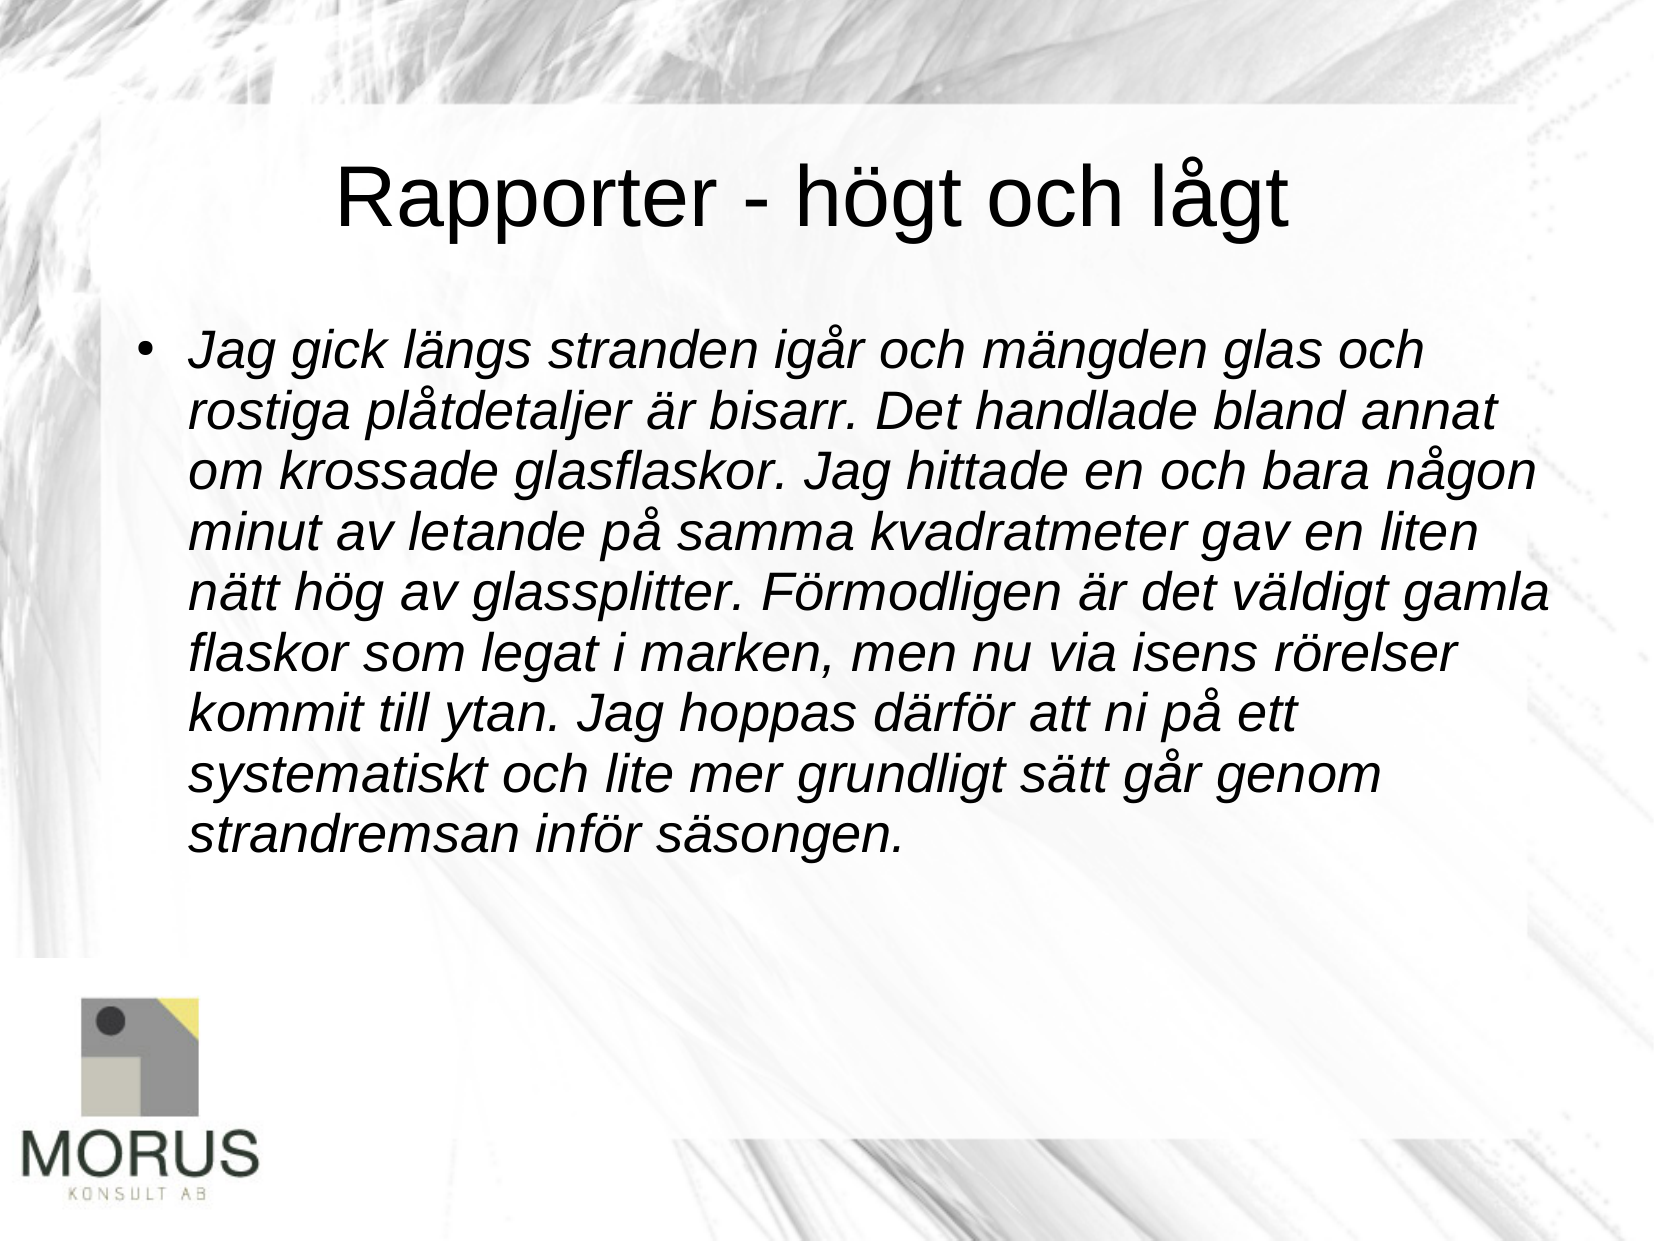

# Rapporter - högt och lågt
Jag gick längs stranden igår och mängden glas och rostiga plåtdetaljer är bisarr. Det handlade bland annat om krossade glasflaskor. Jag hittade en och bara någon minut av letande på samma kvadratmeter gav en liten nätt hög av glassplitter. Förmodligen är det väldigt gamla flaskor som legat i marken, men nu via isens rörelser kommit till ytan. Jag hoppas därför att ni på ett systematiskt och lite mer grundligt sätt går genom strandremsan inför säsongen.